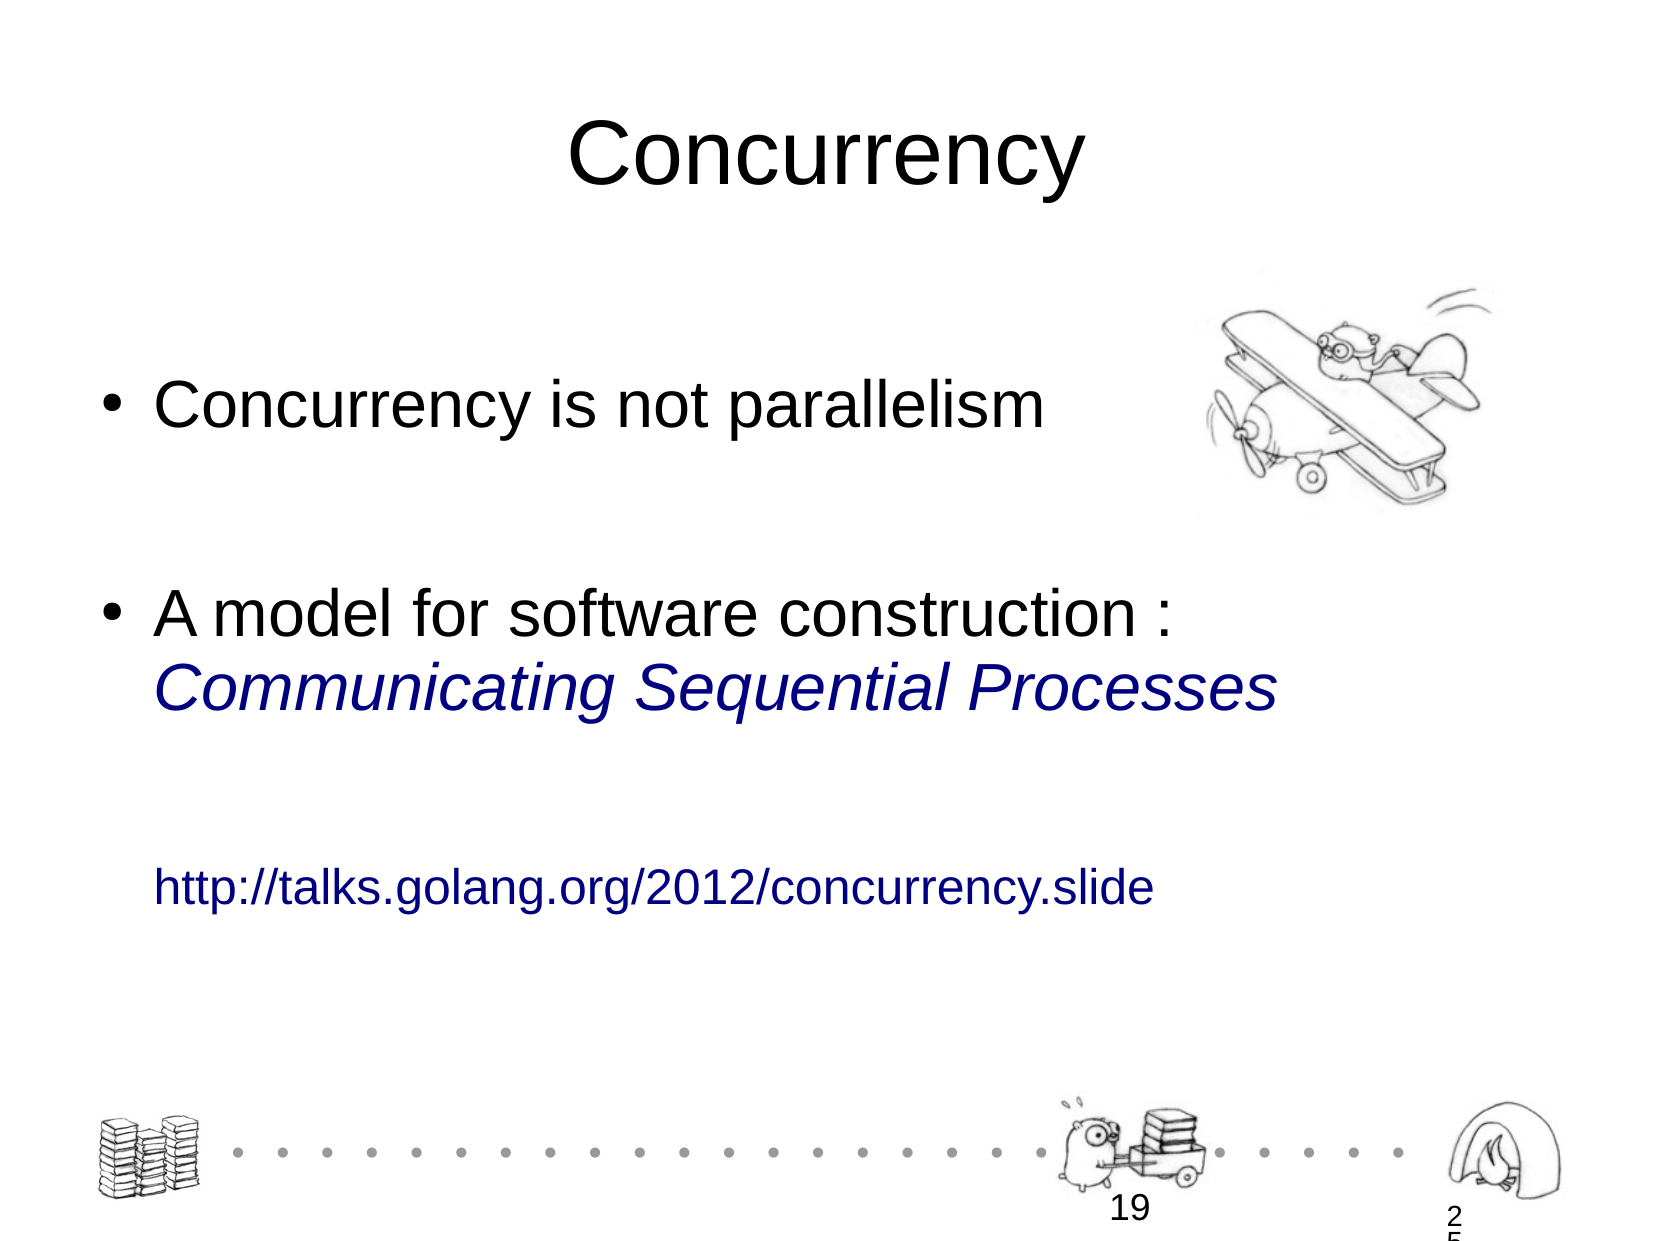

# Concurrency
Concurrency is not parallelism
A model for software construction :
Communicating Sequential Processes
http://talks.golang.org/2012/concurrency.slide